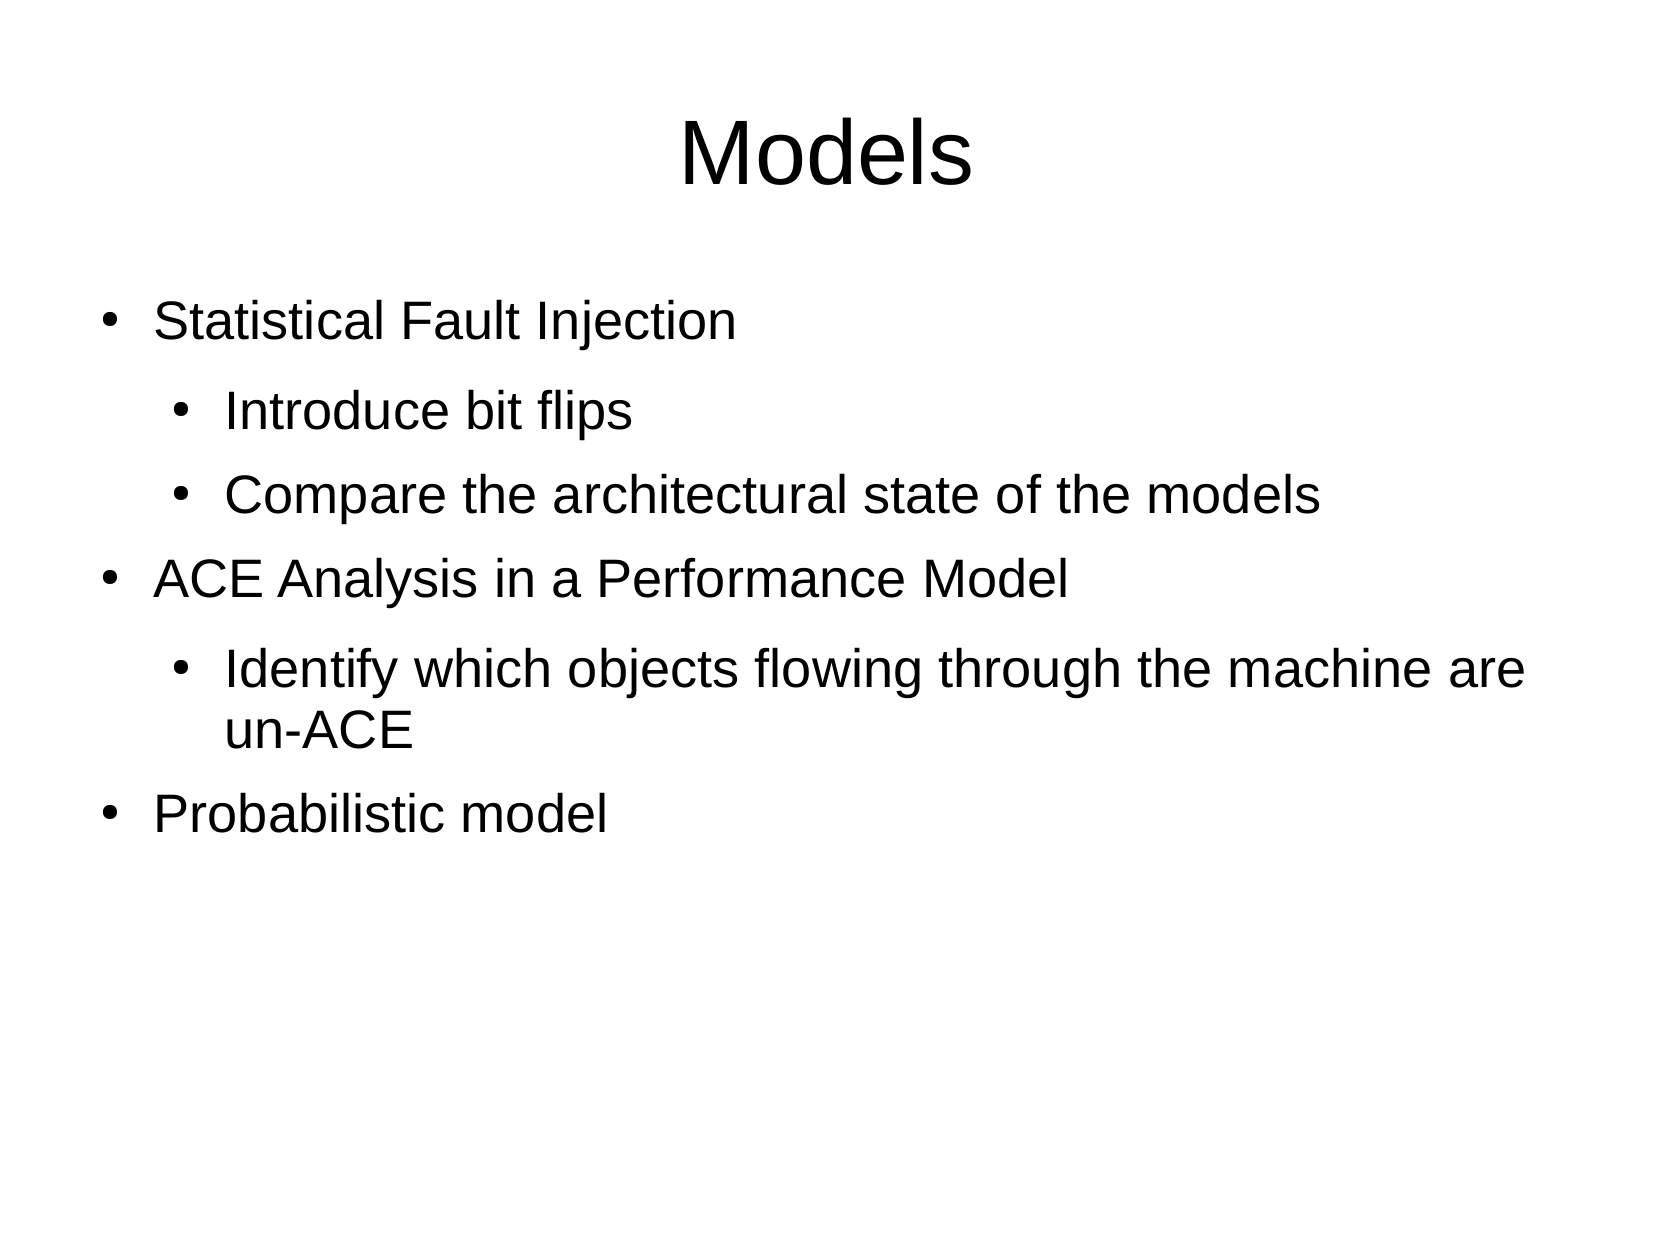

# Models
Statistical Fault Injection
Introduce bit flips
Compare the architectural state of the models
ACE Analysis in a Performance Model
Identify which objects flowing through the machine are un-ACE
Probabilistic model